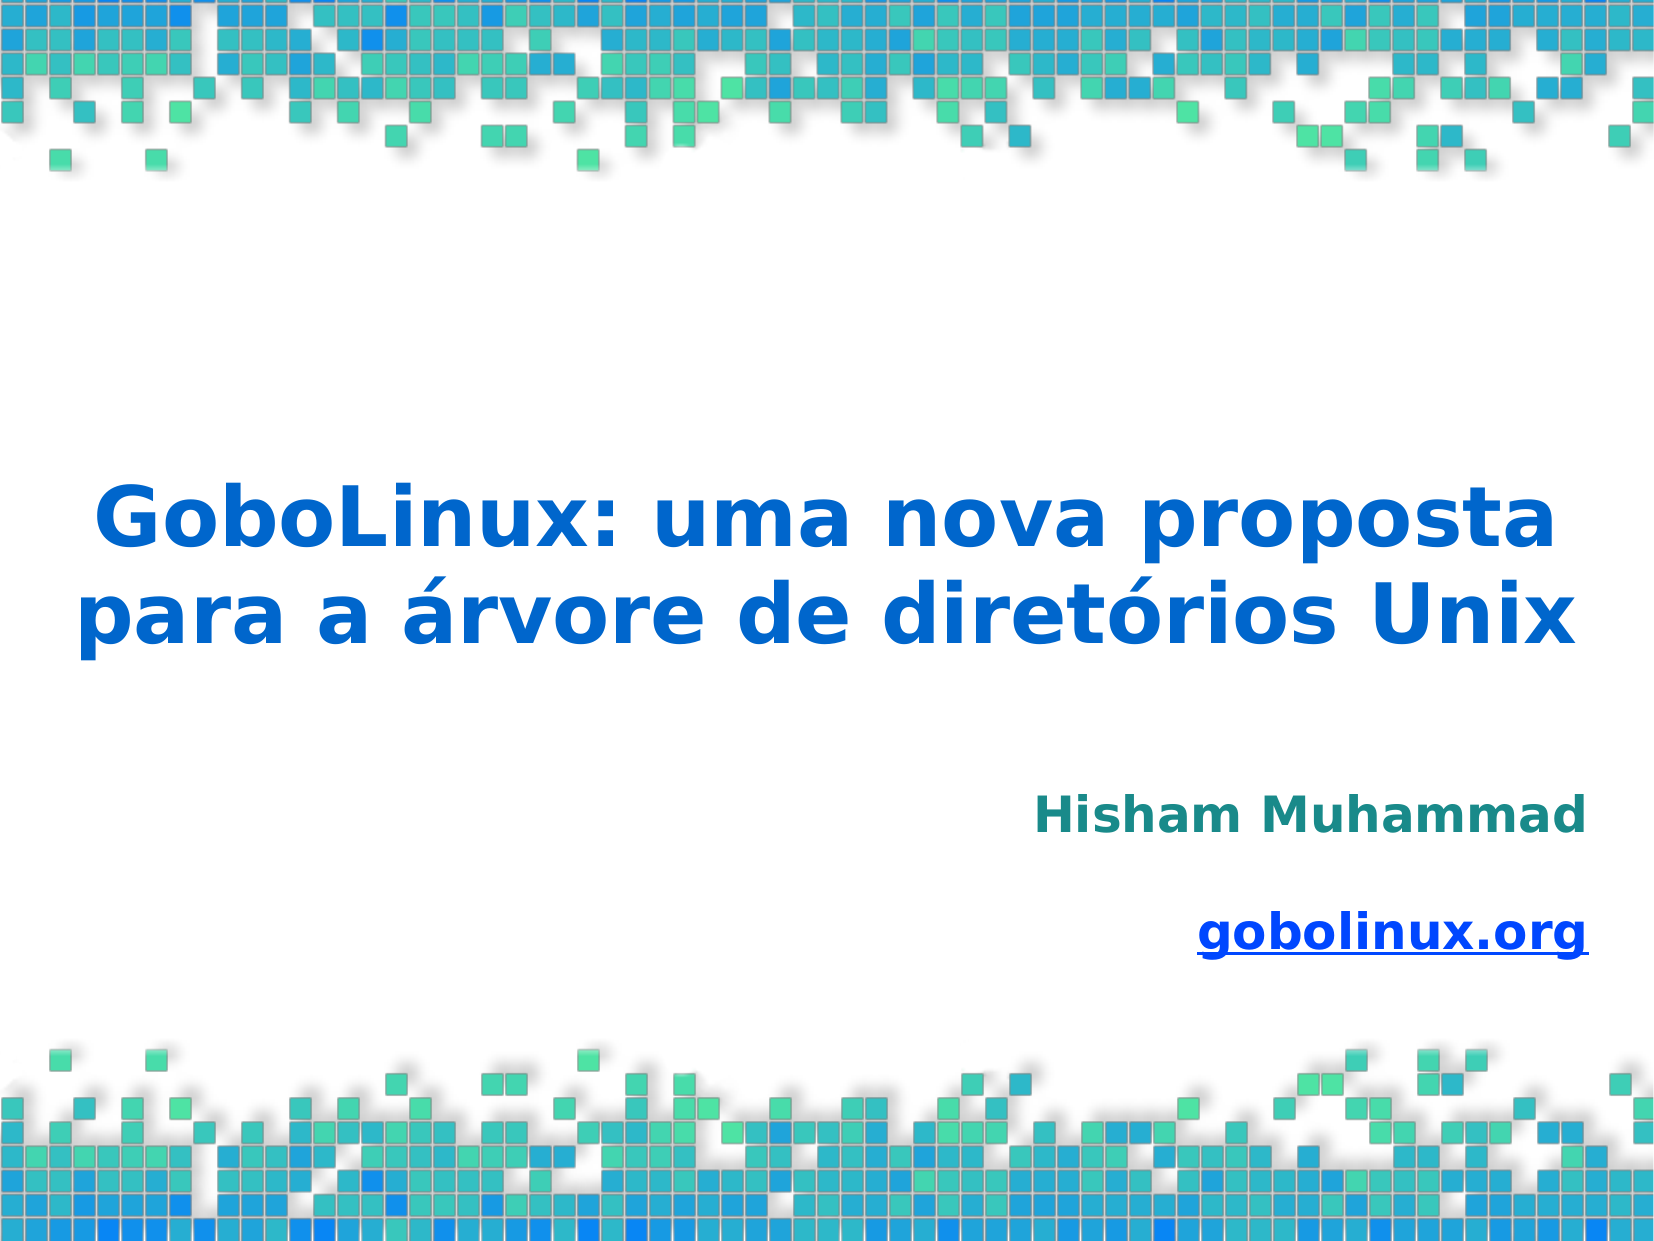

GoboLinux: uma nova proposta para a árvore de diretórios Unix
Hisham Muhammad
gobolinux.org